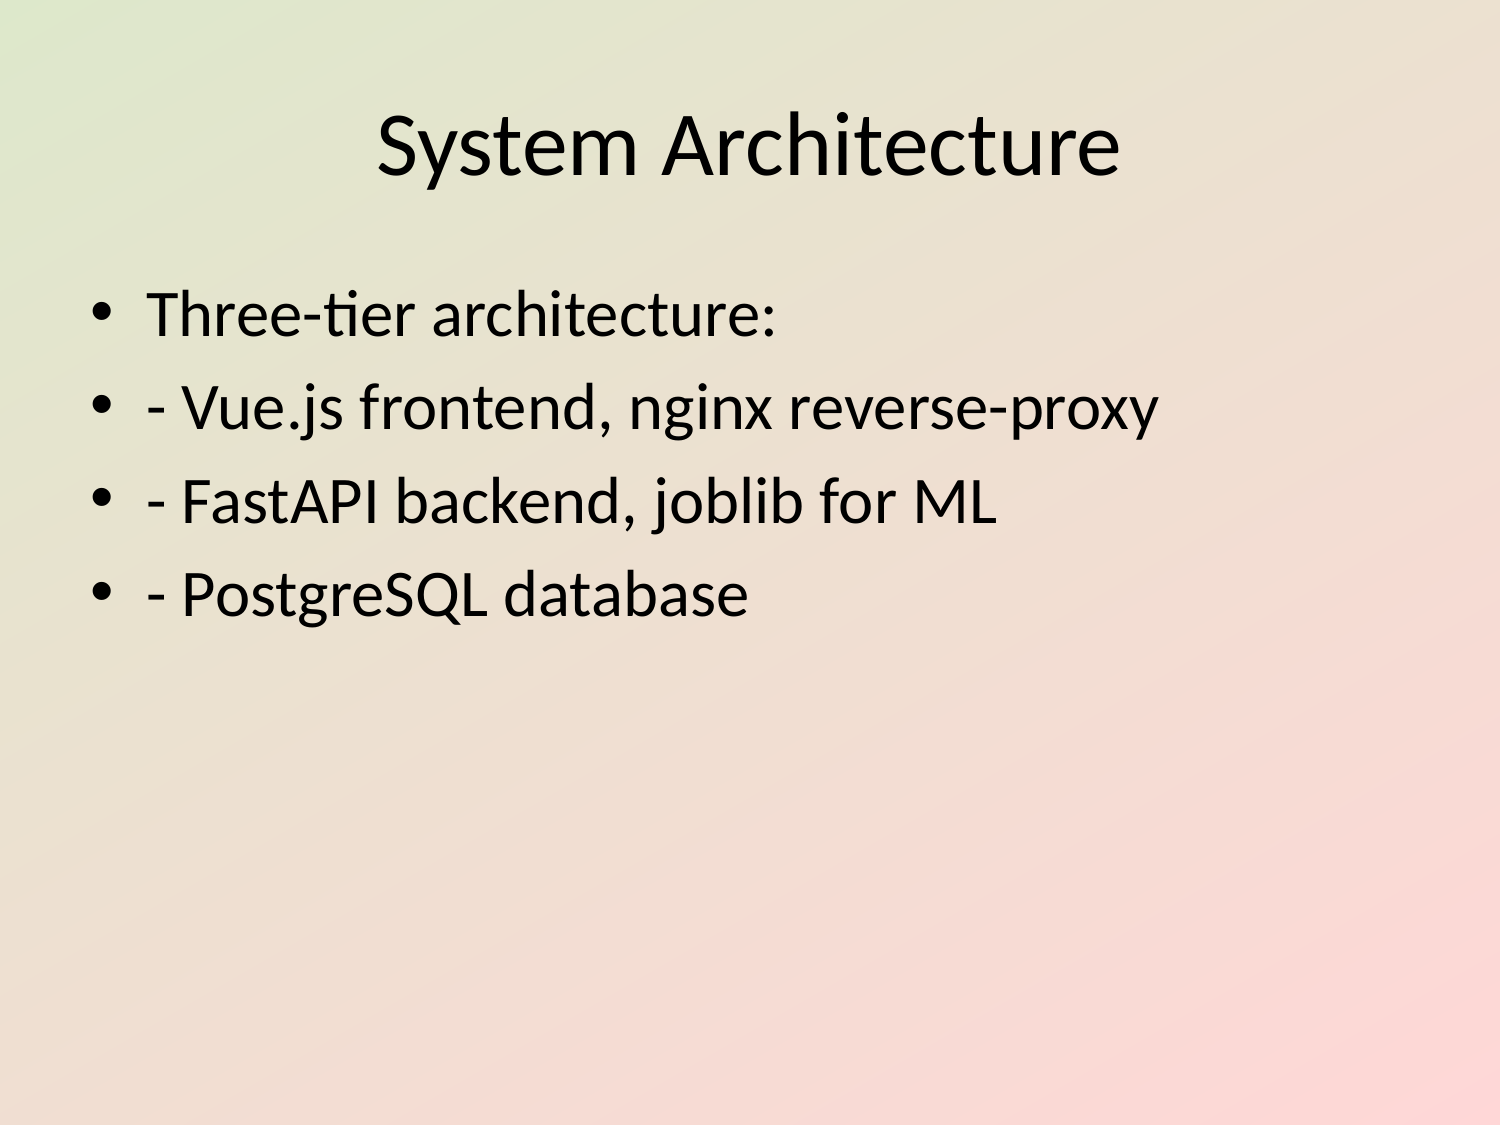

# System Architecture
Three-tier architecture:
- Vue.js frontend, nginx reverse-proxy
- FastAPI backend, joblib for ML
- PostgreSQL database